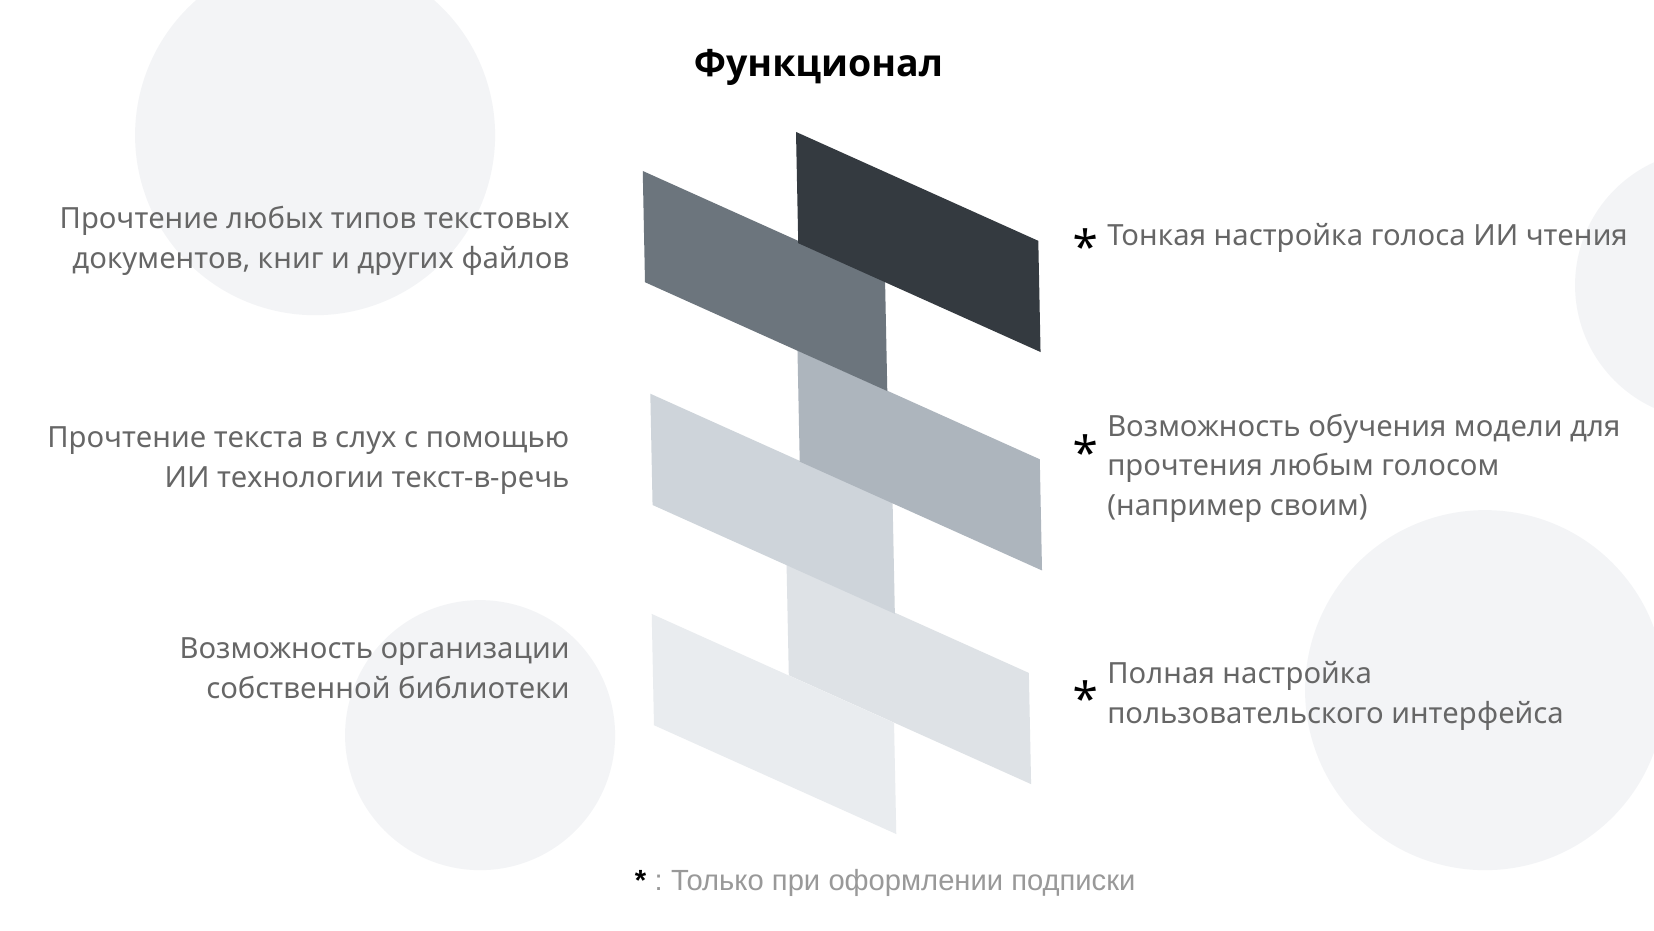

Функционал
Прочтение любых типов текстовых документов, книг и других файлов
*
Тонкая настройка голоса ИИ чтения
Возможность обучения модели для прочтения любым голосом (например своим)
Прочтение текста в слух с помощью ИИ технологии текст-в-речь
*
Возможность организации собственной библиотеки
Полная настройка пользовательского интерфейса
*
* : Только при оформлении подписки